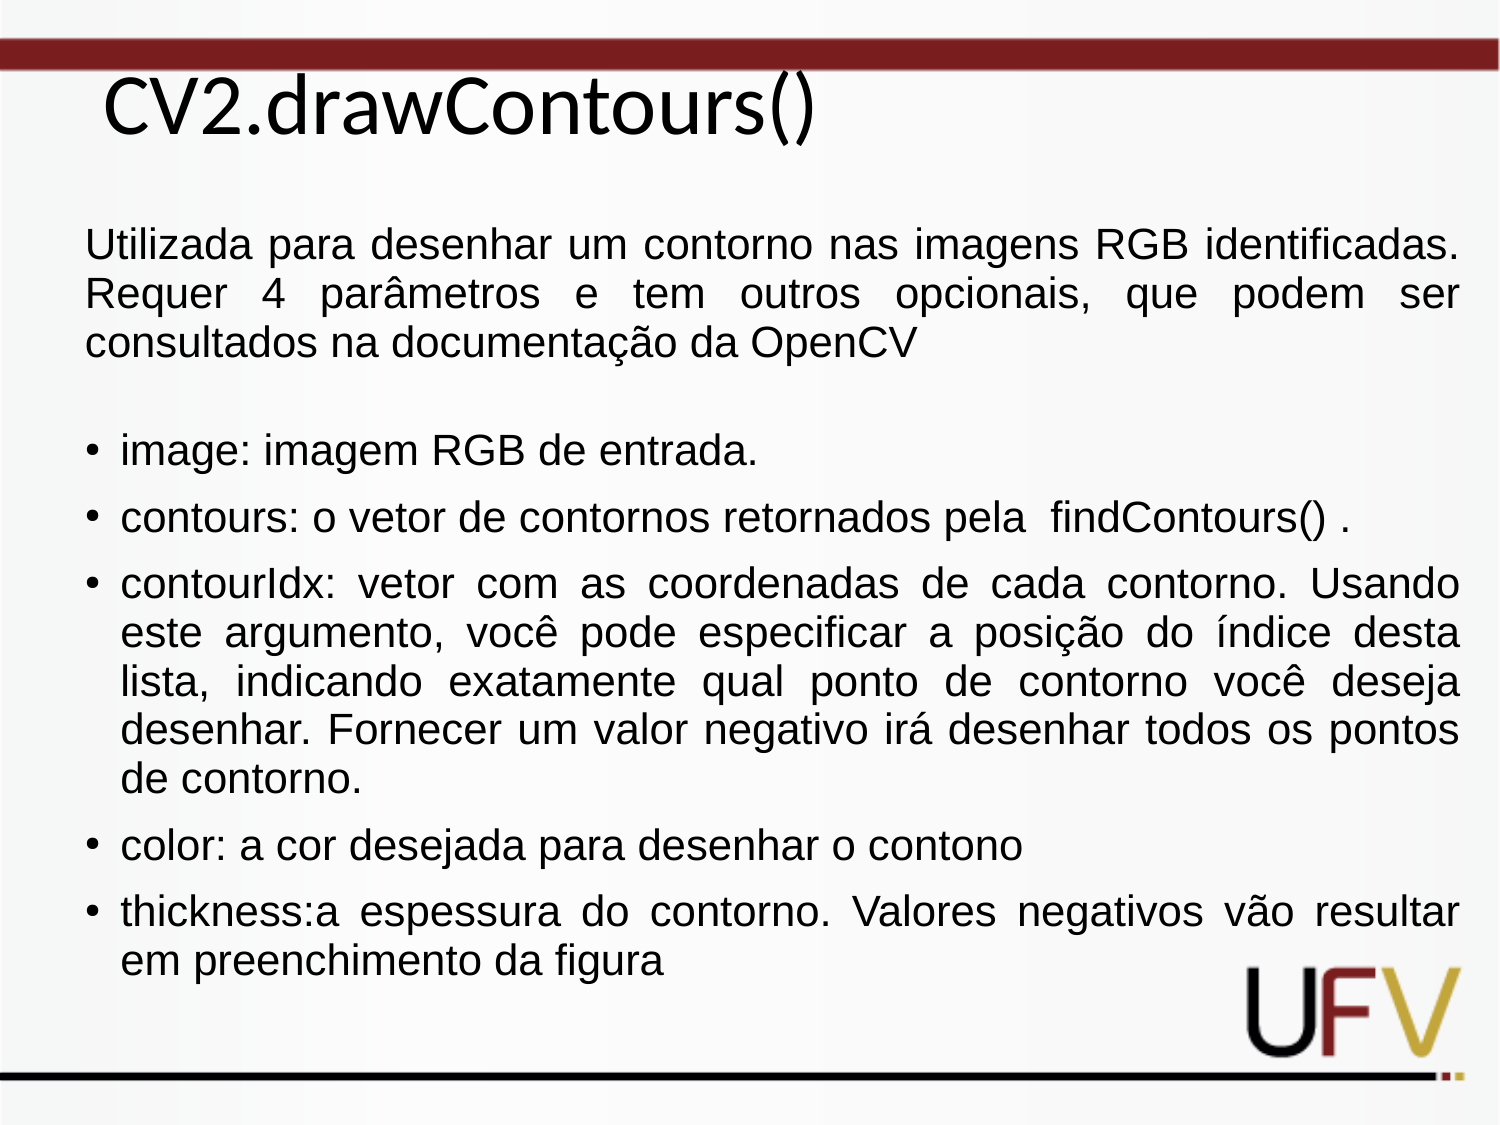

# CV2.drawContours()
Utilizada para desenhar um contorno nas imagens RGB identificadas. Requer 4 parâmetros e tem outros opcionais, que podem ser consultados na documentação da OpenCV
image: imagem RGB de entrada.
contours: o vetor de contornos retornados pela findContours() .
contourIdx: vetor com as coordenadas de cada contorno. Usando este argumento, você pode especificar a posição do índice desta lista, indicando exatamente qual ponto de contorno você deseja desenhar. Fornecer um valor negativo irá desenhar todos os pontos de contorno.
color: a cor desejada para desenhar o contono
thickness:a espessura do contorno. Valores negativos vão resultar em preenchimento da figura